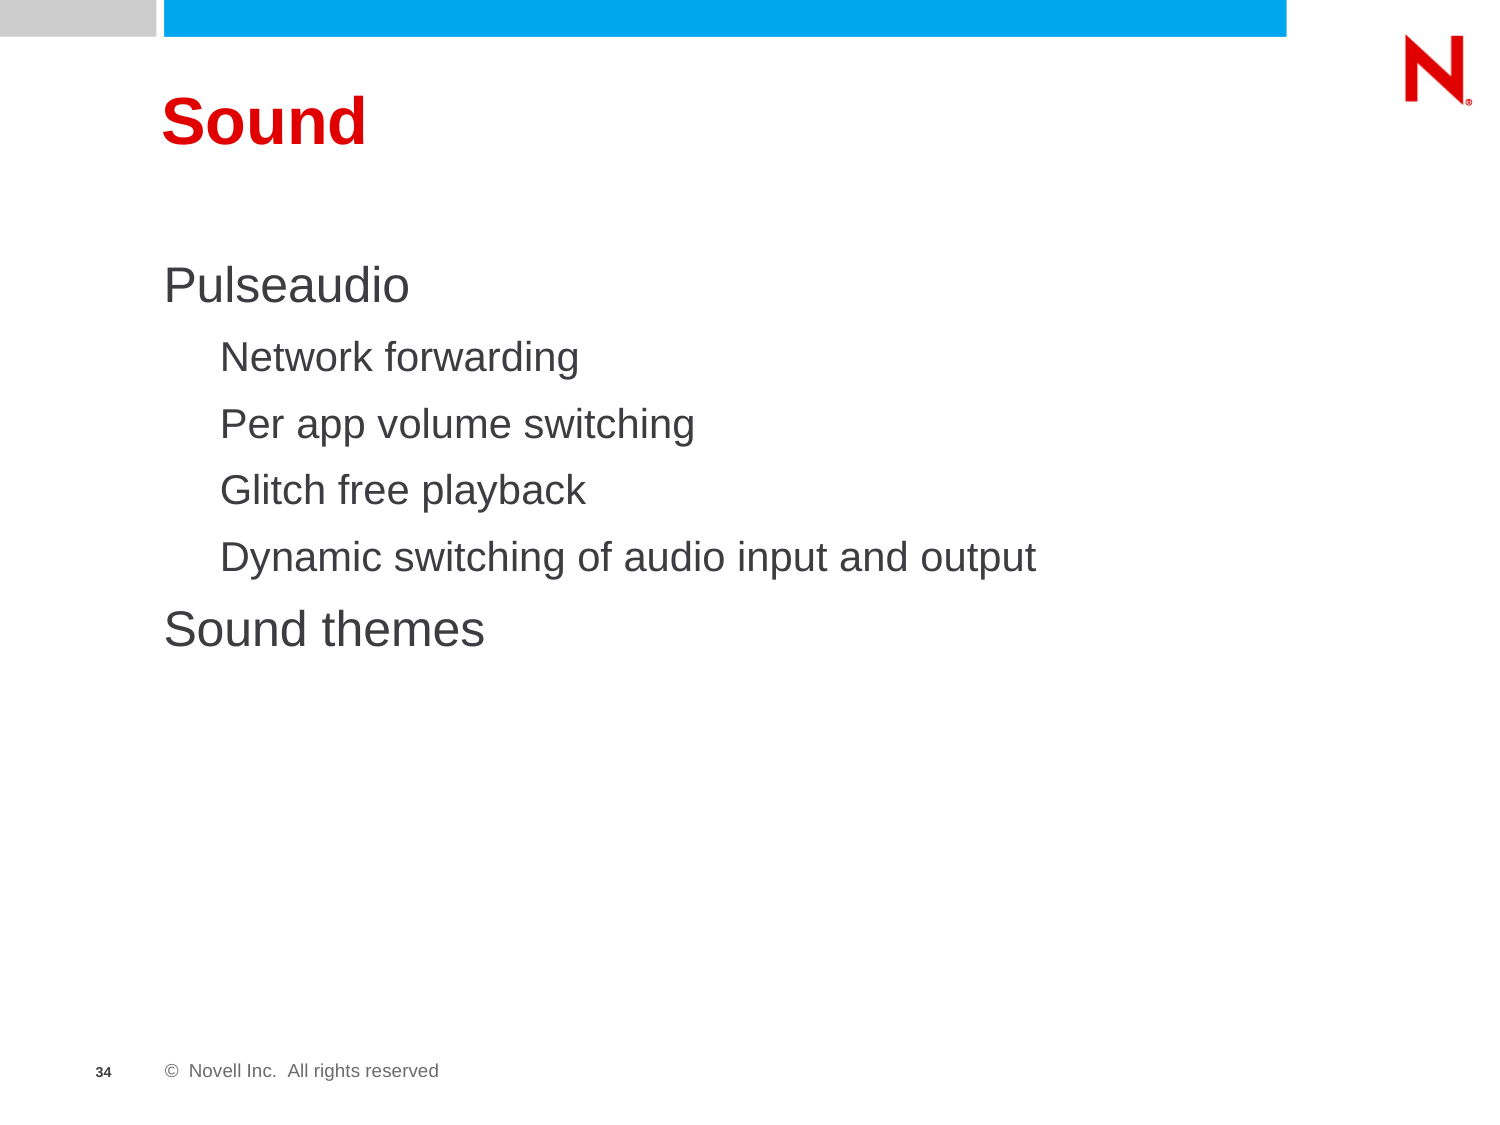

# Sound
Pulseaudio
Network forwarding
Per app volume switching
Glitch free playback
Dynamic switching of audio input and output
Sound themes